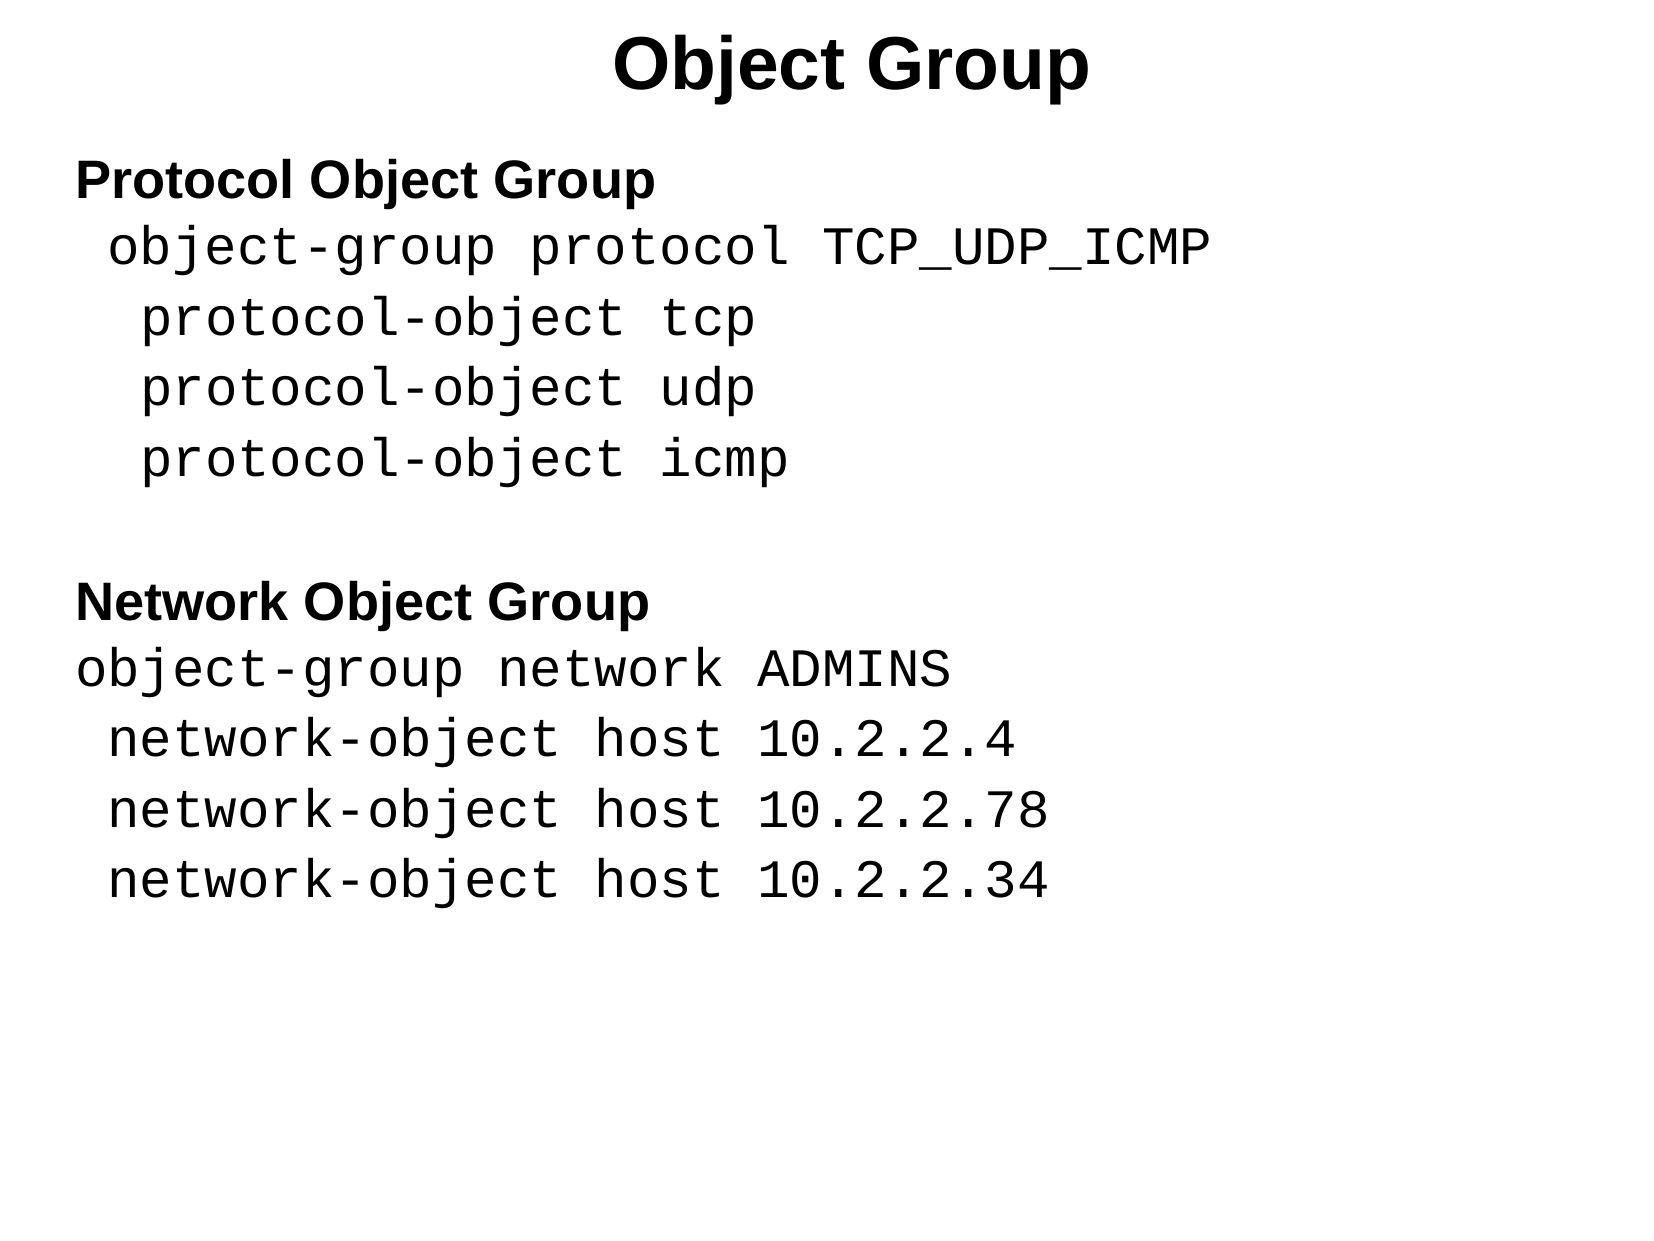

Object Group
# Protocol Object Group
 object-group protocol TCP_UDP_ICMP
 protocol-object tcp
 protocol-object udp
 protocol-object icmp
Network Object Group
object-group network ADMINS
 network-object host 10.2.2.4
 network-object host 10.2.2.78
 network-object host 10.2.2.34